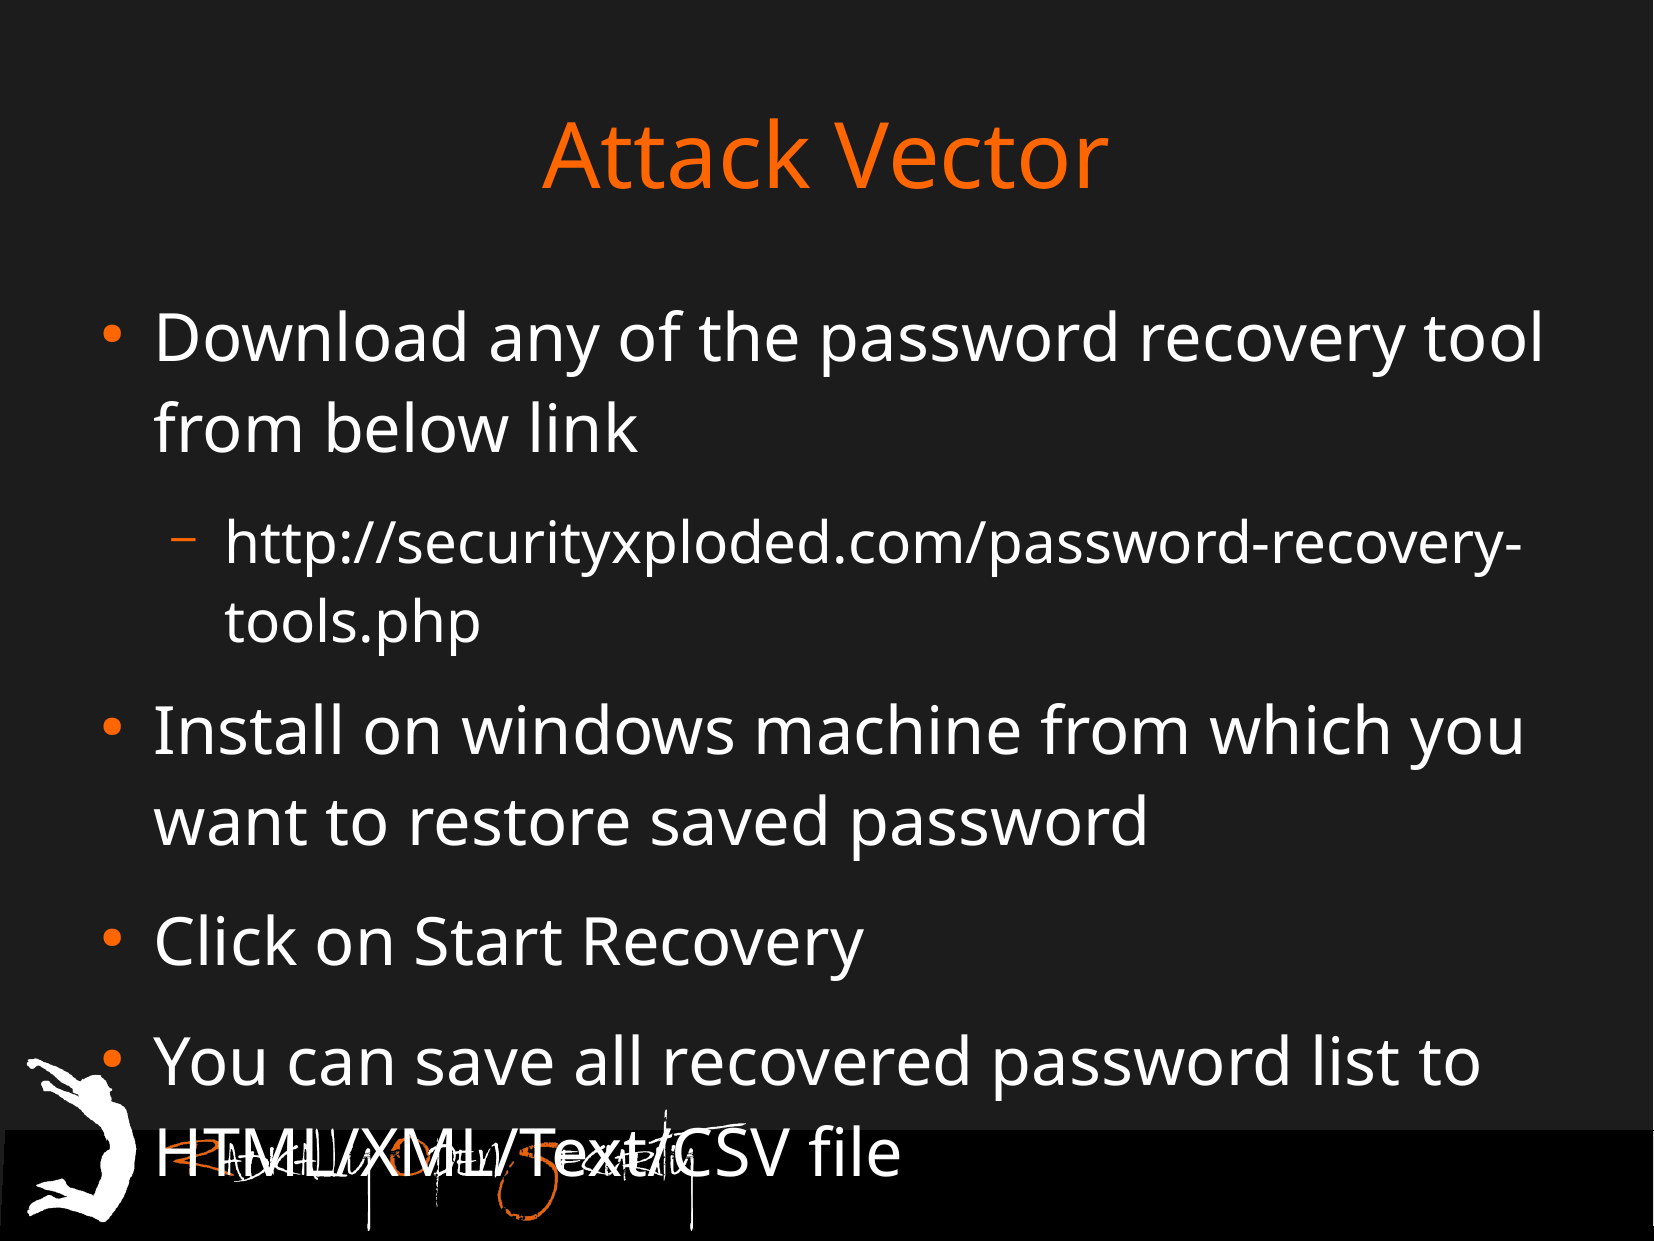

# Attack Vector
Download any of the password recovery tool from below link
http://securityxploded.com/password-recovery-tools.php
Install on windows machine from which you want to restore saved password
Click on Start Recovery
You can save all recovered password list to HTML/XML/Text/CSV file